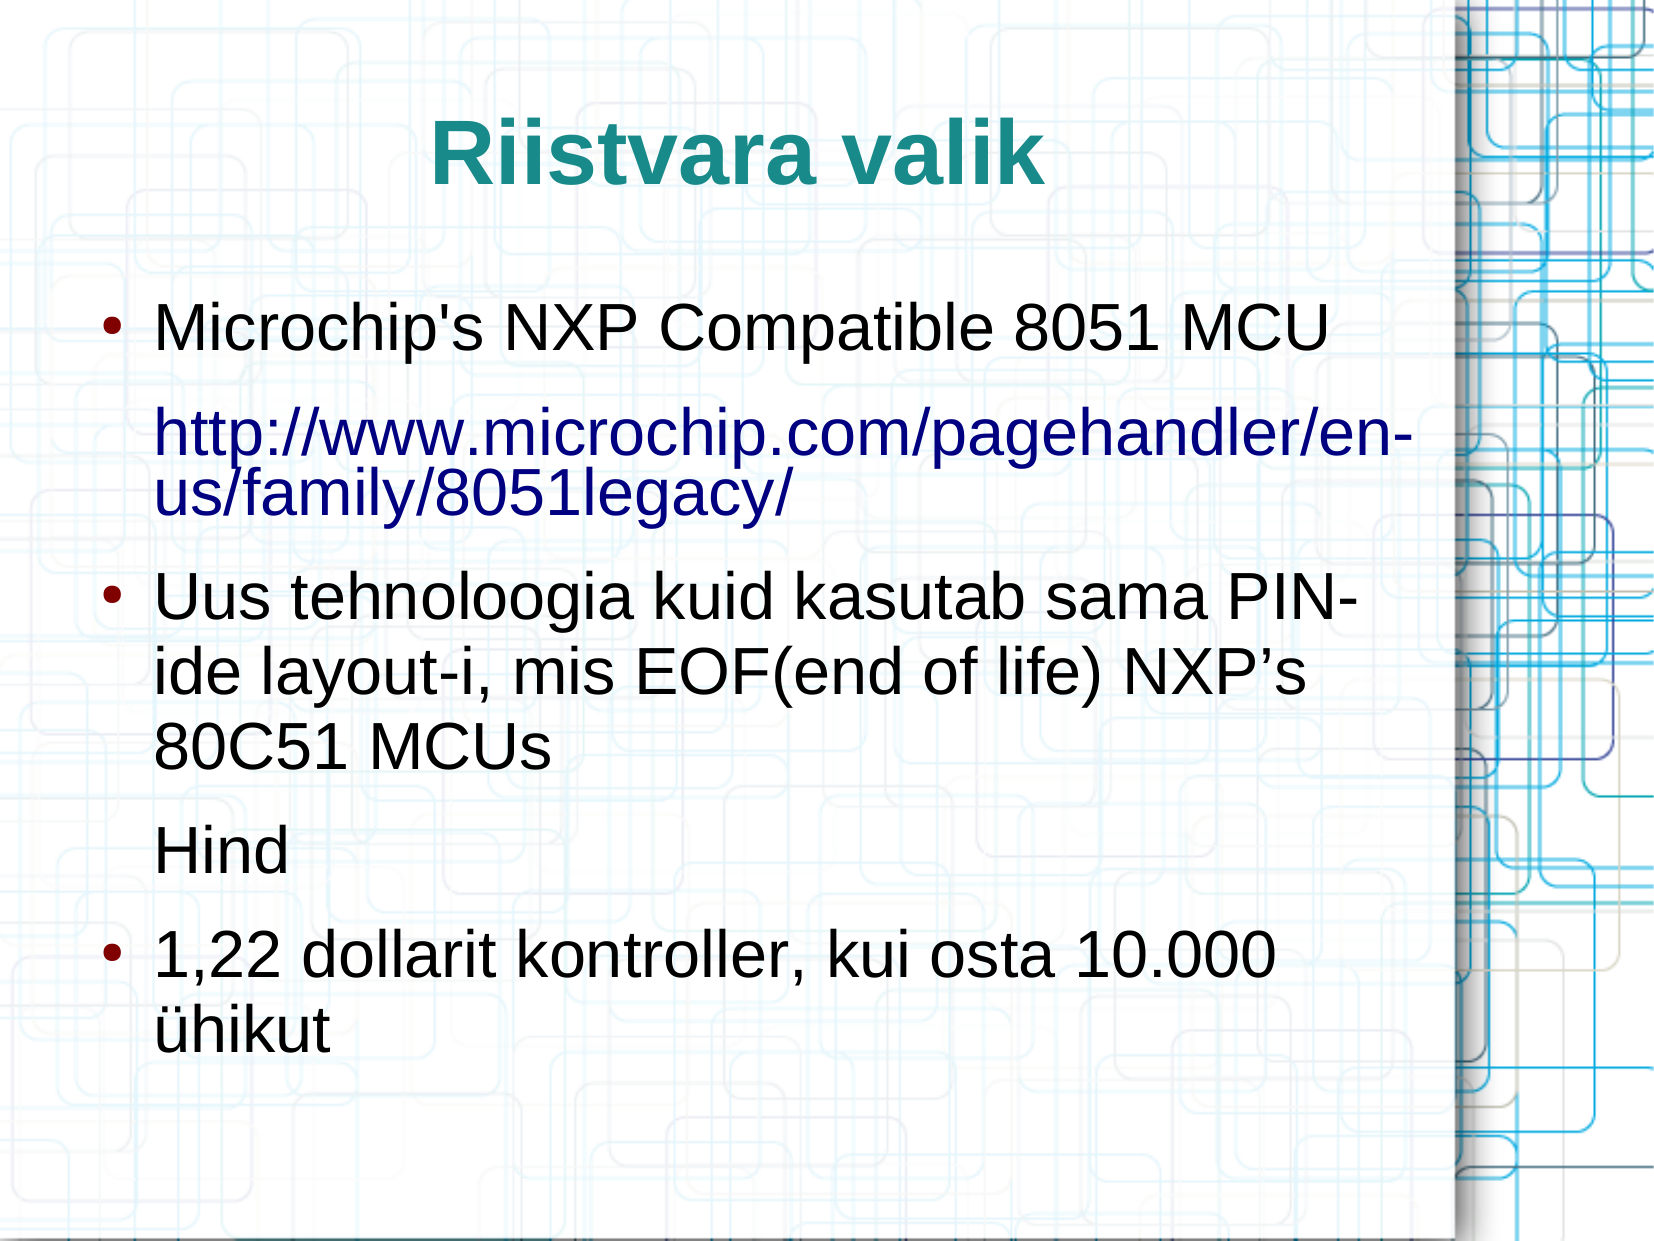

# Riistvara valik
Microchip's NXP Compatible 8051 MCU
http://www.microchip.com/pagehandler/en-us/family/8051legacy/
Uus tehnoloogia kuid kasutab sama PIN-ide layout-i, mis EOF(end of life) NXP’s 80C51 MCUs
Hind
1,22 dollarit kontroller, kui osta 10.000 ühikut